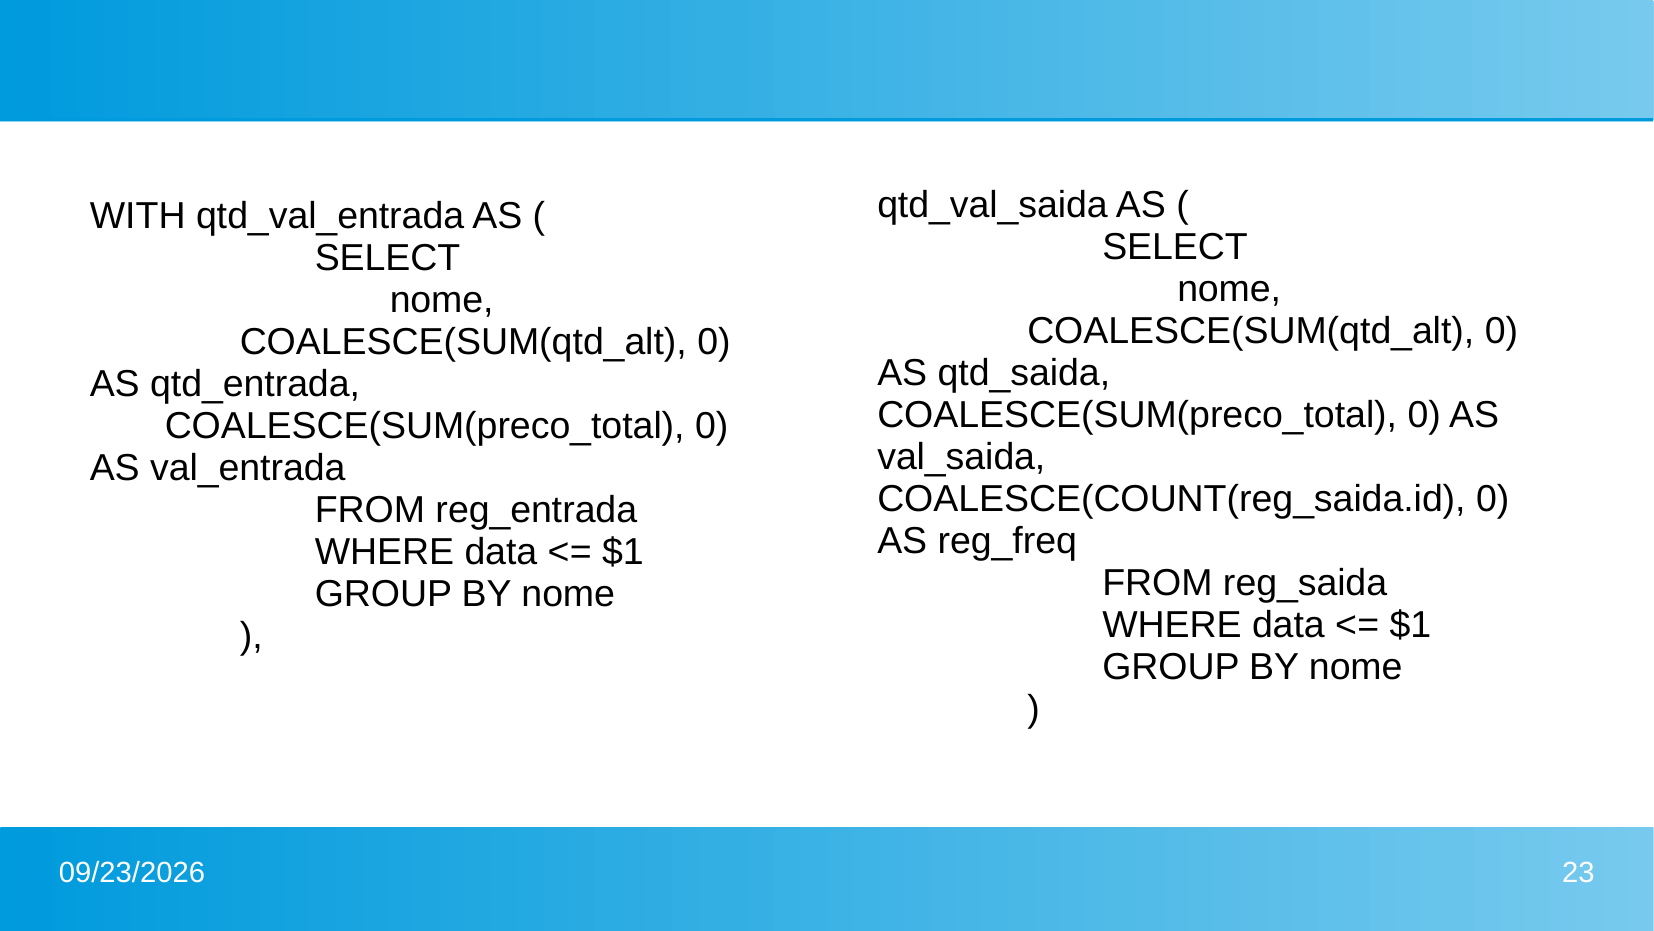

qtd_val_saida AS (
			SELECT
				nome,
		COALESCE(SUM(qtd_alt), 0) AS qtd_saida, 			COALESCE(SUM(preco_total), 0) AS val_saida,			COALESCE(COUNT(reg_saida.id), 0) AS reg_freq
			FROM reg_saida
			WHERE data <= $1
			GROUP BY nome
		)
WITH qtd_val_entrada AS (
			SELECT
				nome,
		COALESCE(SUM(qtd_alt), 0) AS qtd_entrada,
	COALESCE(SUM(preco_total), 0) AS val_entrada
			FROM reg_entrada
			WHERE data <= $1
			GROUP BY nome
		),
23